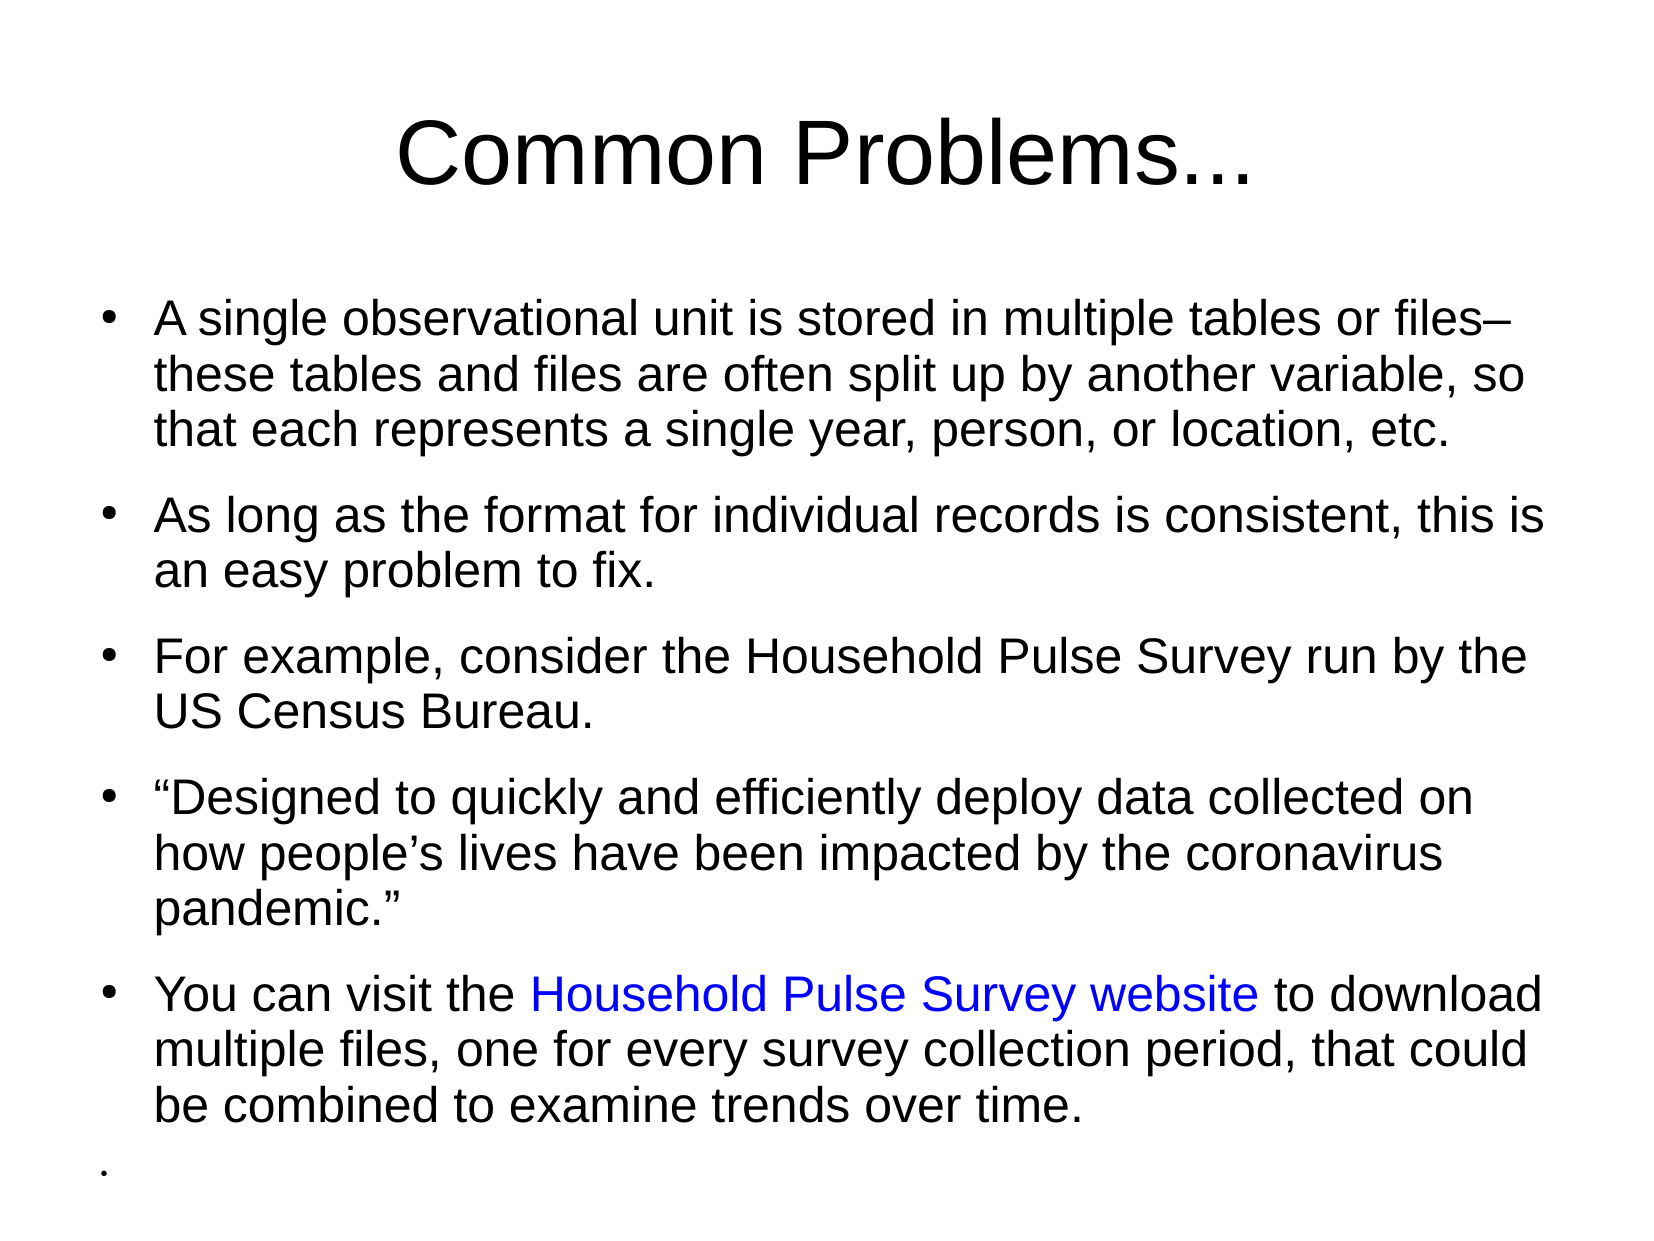

# Common Problems...
A single observational unit is stored in multiple tables or files–these tables and files are often split up by another variable, so that each represents a single year, person, or location, etc.
As long as the format for individual records is consistent, this is an easy problem to fix.
For example, consider the Household Pulse Survey run by the US Census Bureau.
“Designed to quickly and efficiently deploy data collected on how people’s lives have been impacted by the coronavirus pandemic.”
You can visit the Household Pulse Survey website to download multiple files, one for every survey collection period, that could be combined to examine trends over time.